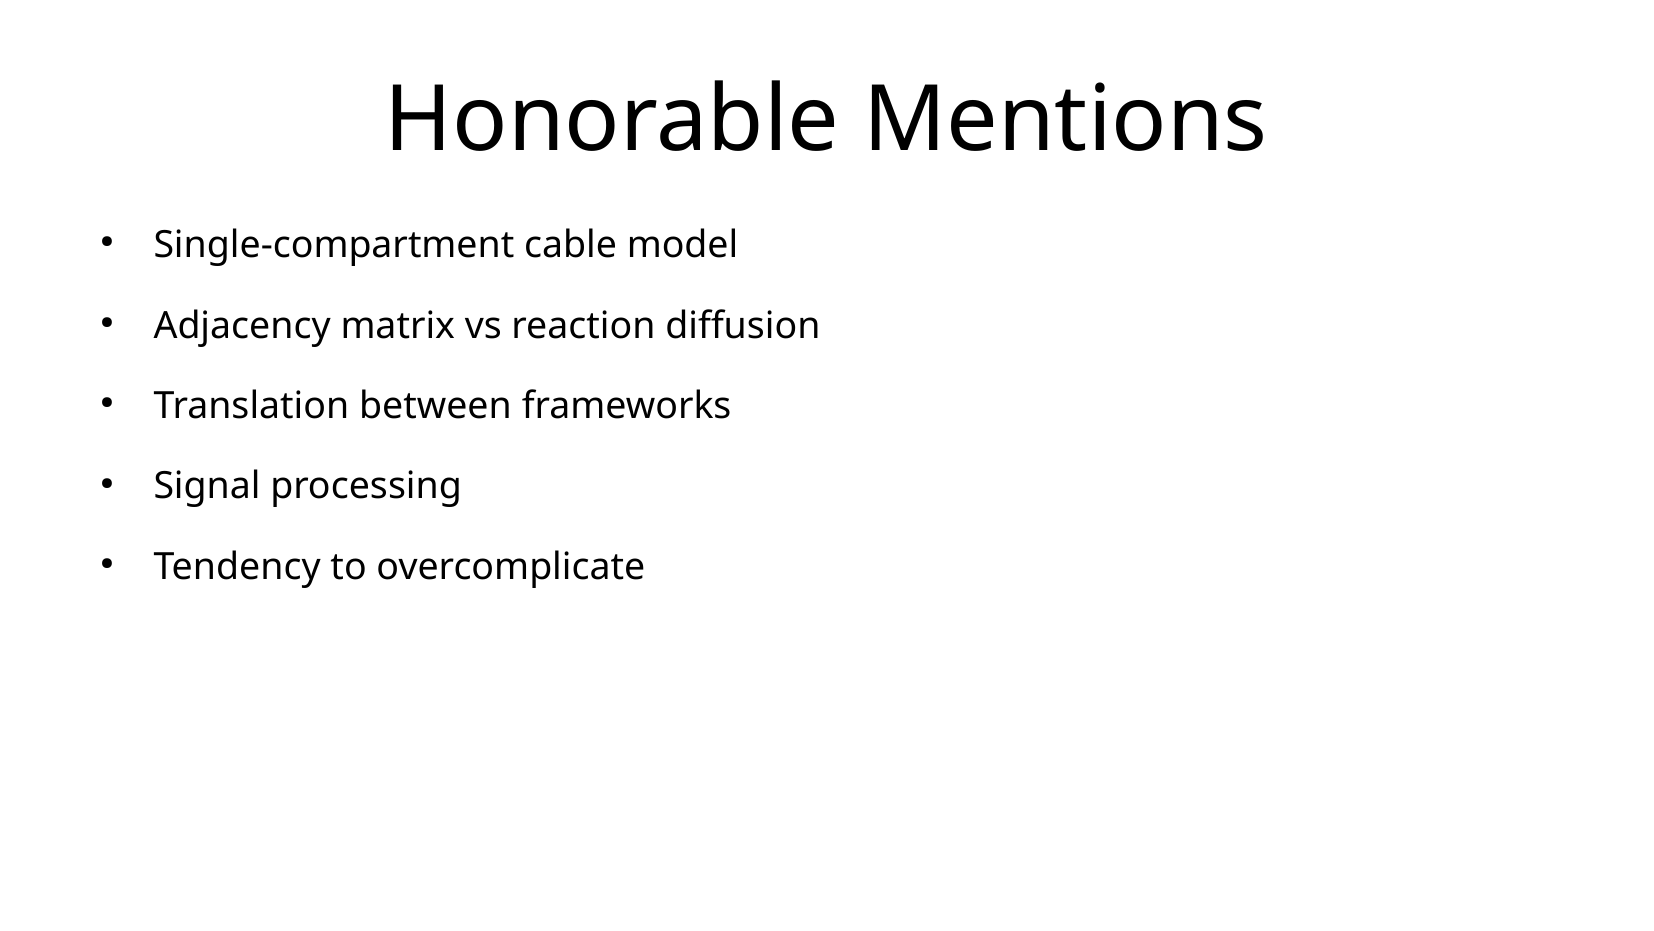

# Honorable Mentions
Single-compartment cable model
Adjacency matrix vs reaction diffusion
Translation between frameworks
Signal processing
Tendency to overcomplicate